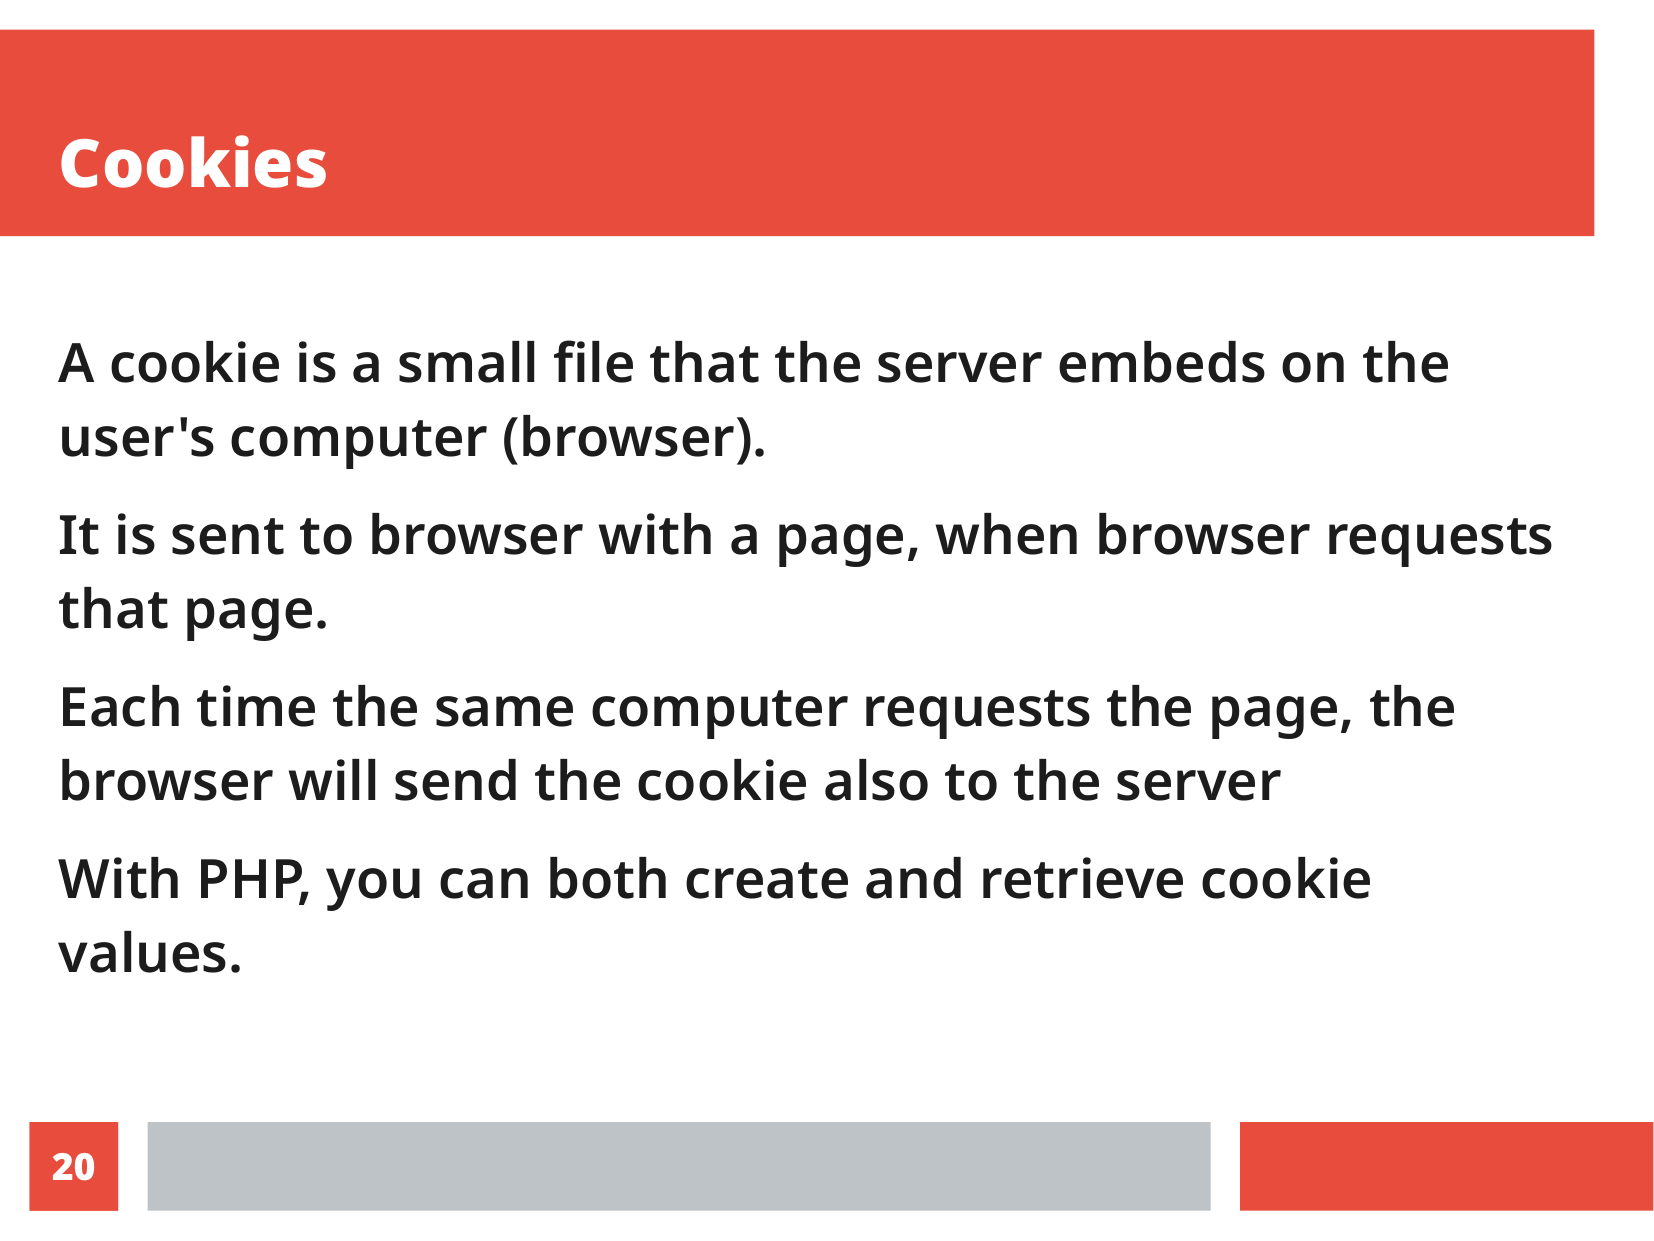

# Cookies
A cookie is a small file that the server embeds on the user's computer (browser).
It is sent to browser with a page, when browser requests that page.
Each time the same computer requests the page, the browser will send the cookie also to the server
With PHP, you can both create and retrieve cookie values.
20